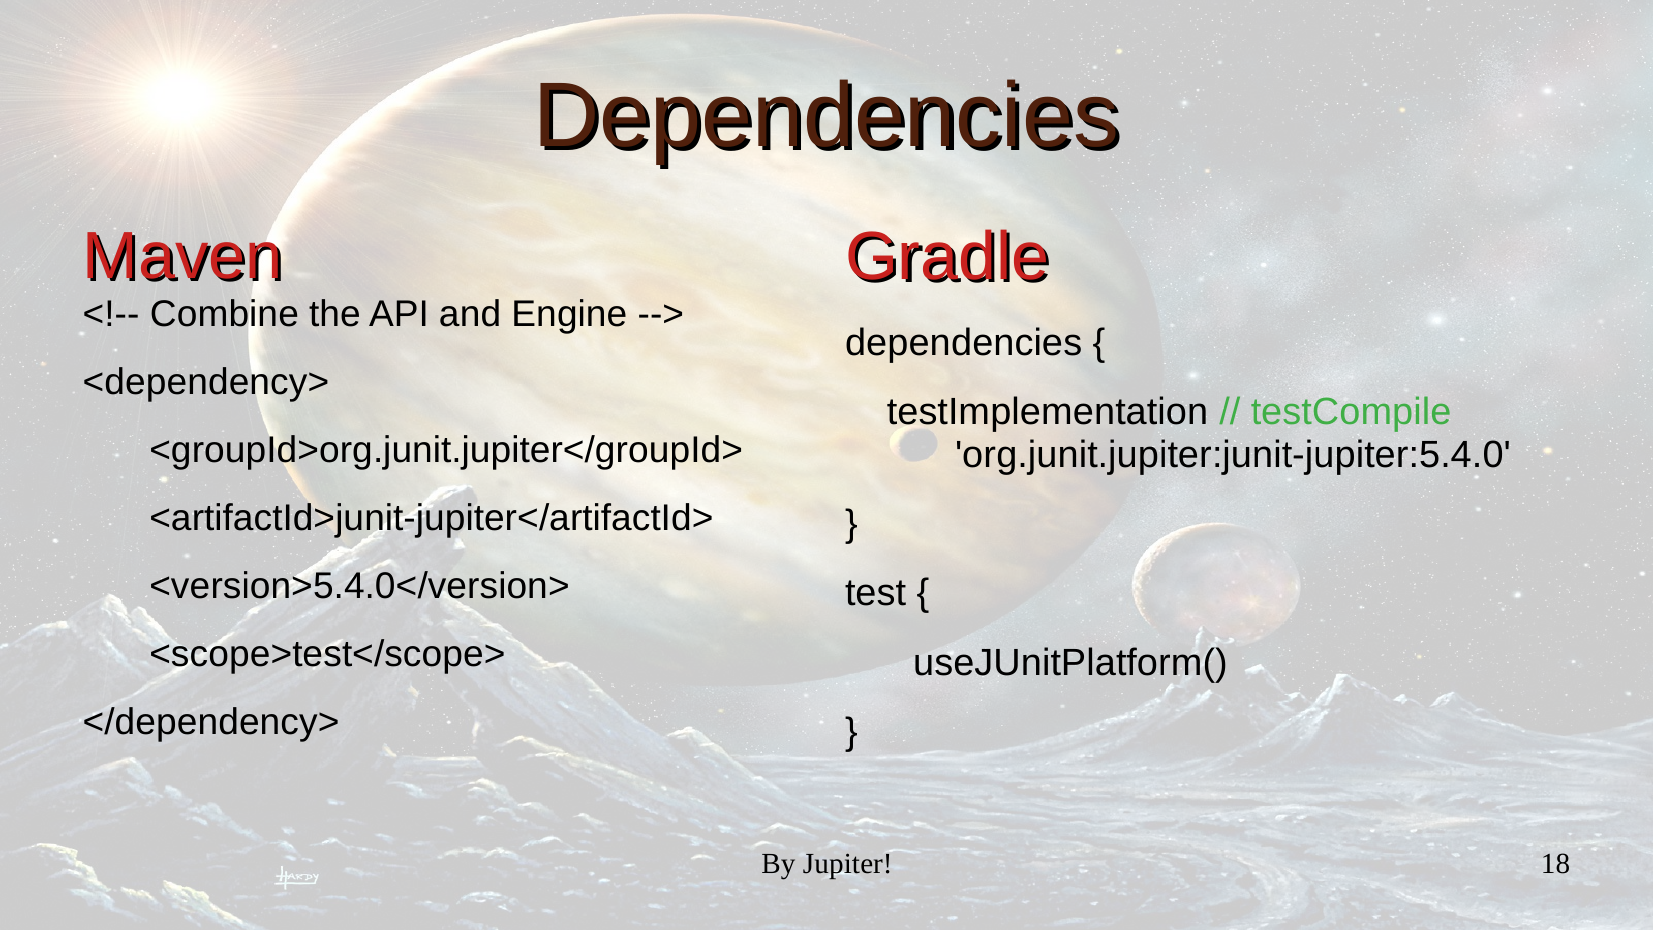

# Dependencies
Maven
<!-- Combine the API and Engine -->
<dependency>
			<groupId>org.junit.jupiter</groupId>
			<artifactId>junit-jupiter</artifactId>
			<version>5.4.0</version>
			<scope>test</scope>
</dependency>
Gradle
dependencies {
 testImplementation // testCompile
			 'org.junit.jupiter:junit-jupiter:5.4.0'
}
test {
	useJUnitPlatform()
}
By Jupiter!